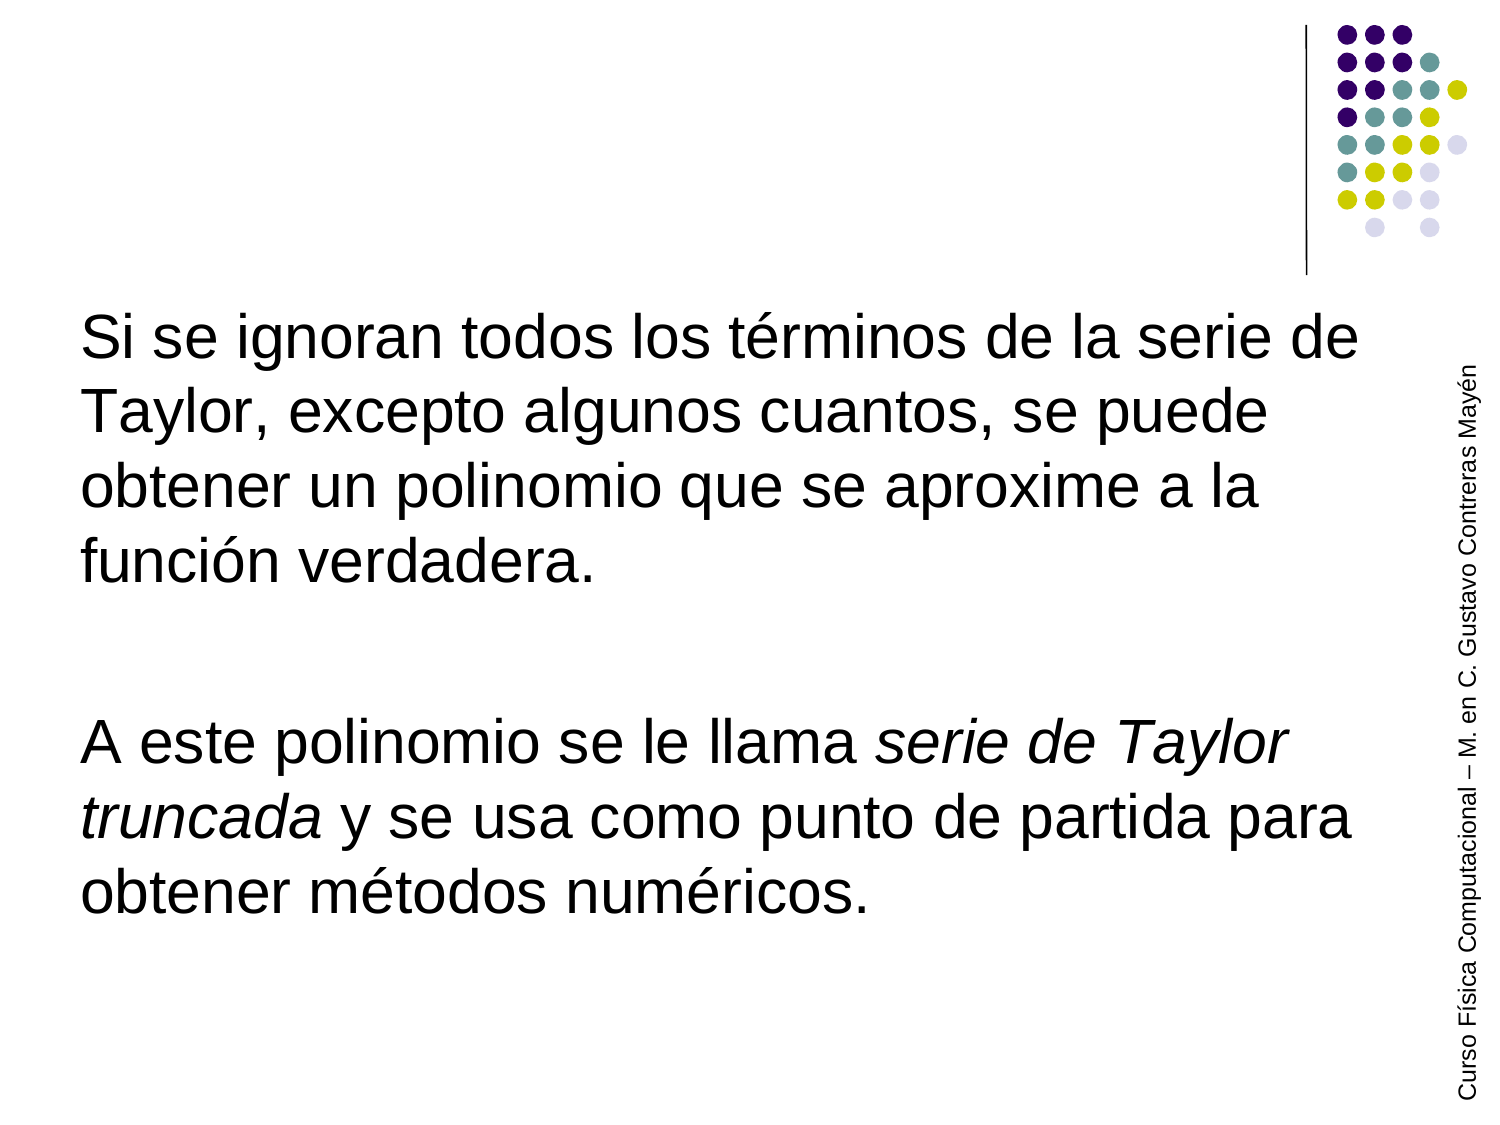

Si se ignoran todos los términos de la serie de Taylor, excepto algunos cuantos, se puede obtener un polinomio que se aproxime a la función verdadera.
A este polinomio se le llama serie de Taylor truncada y se usa como punto de partida para obtener métodos numéricos.